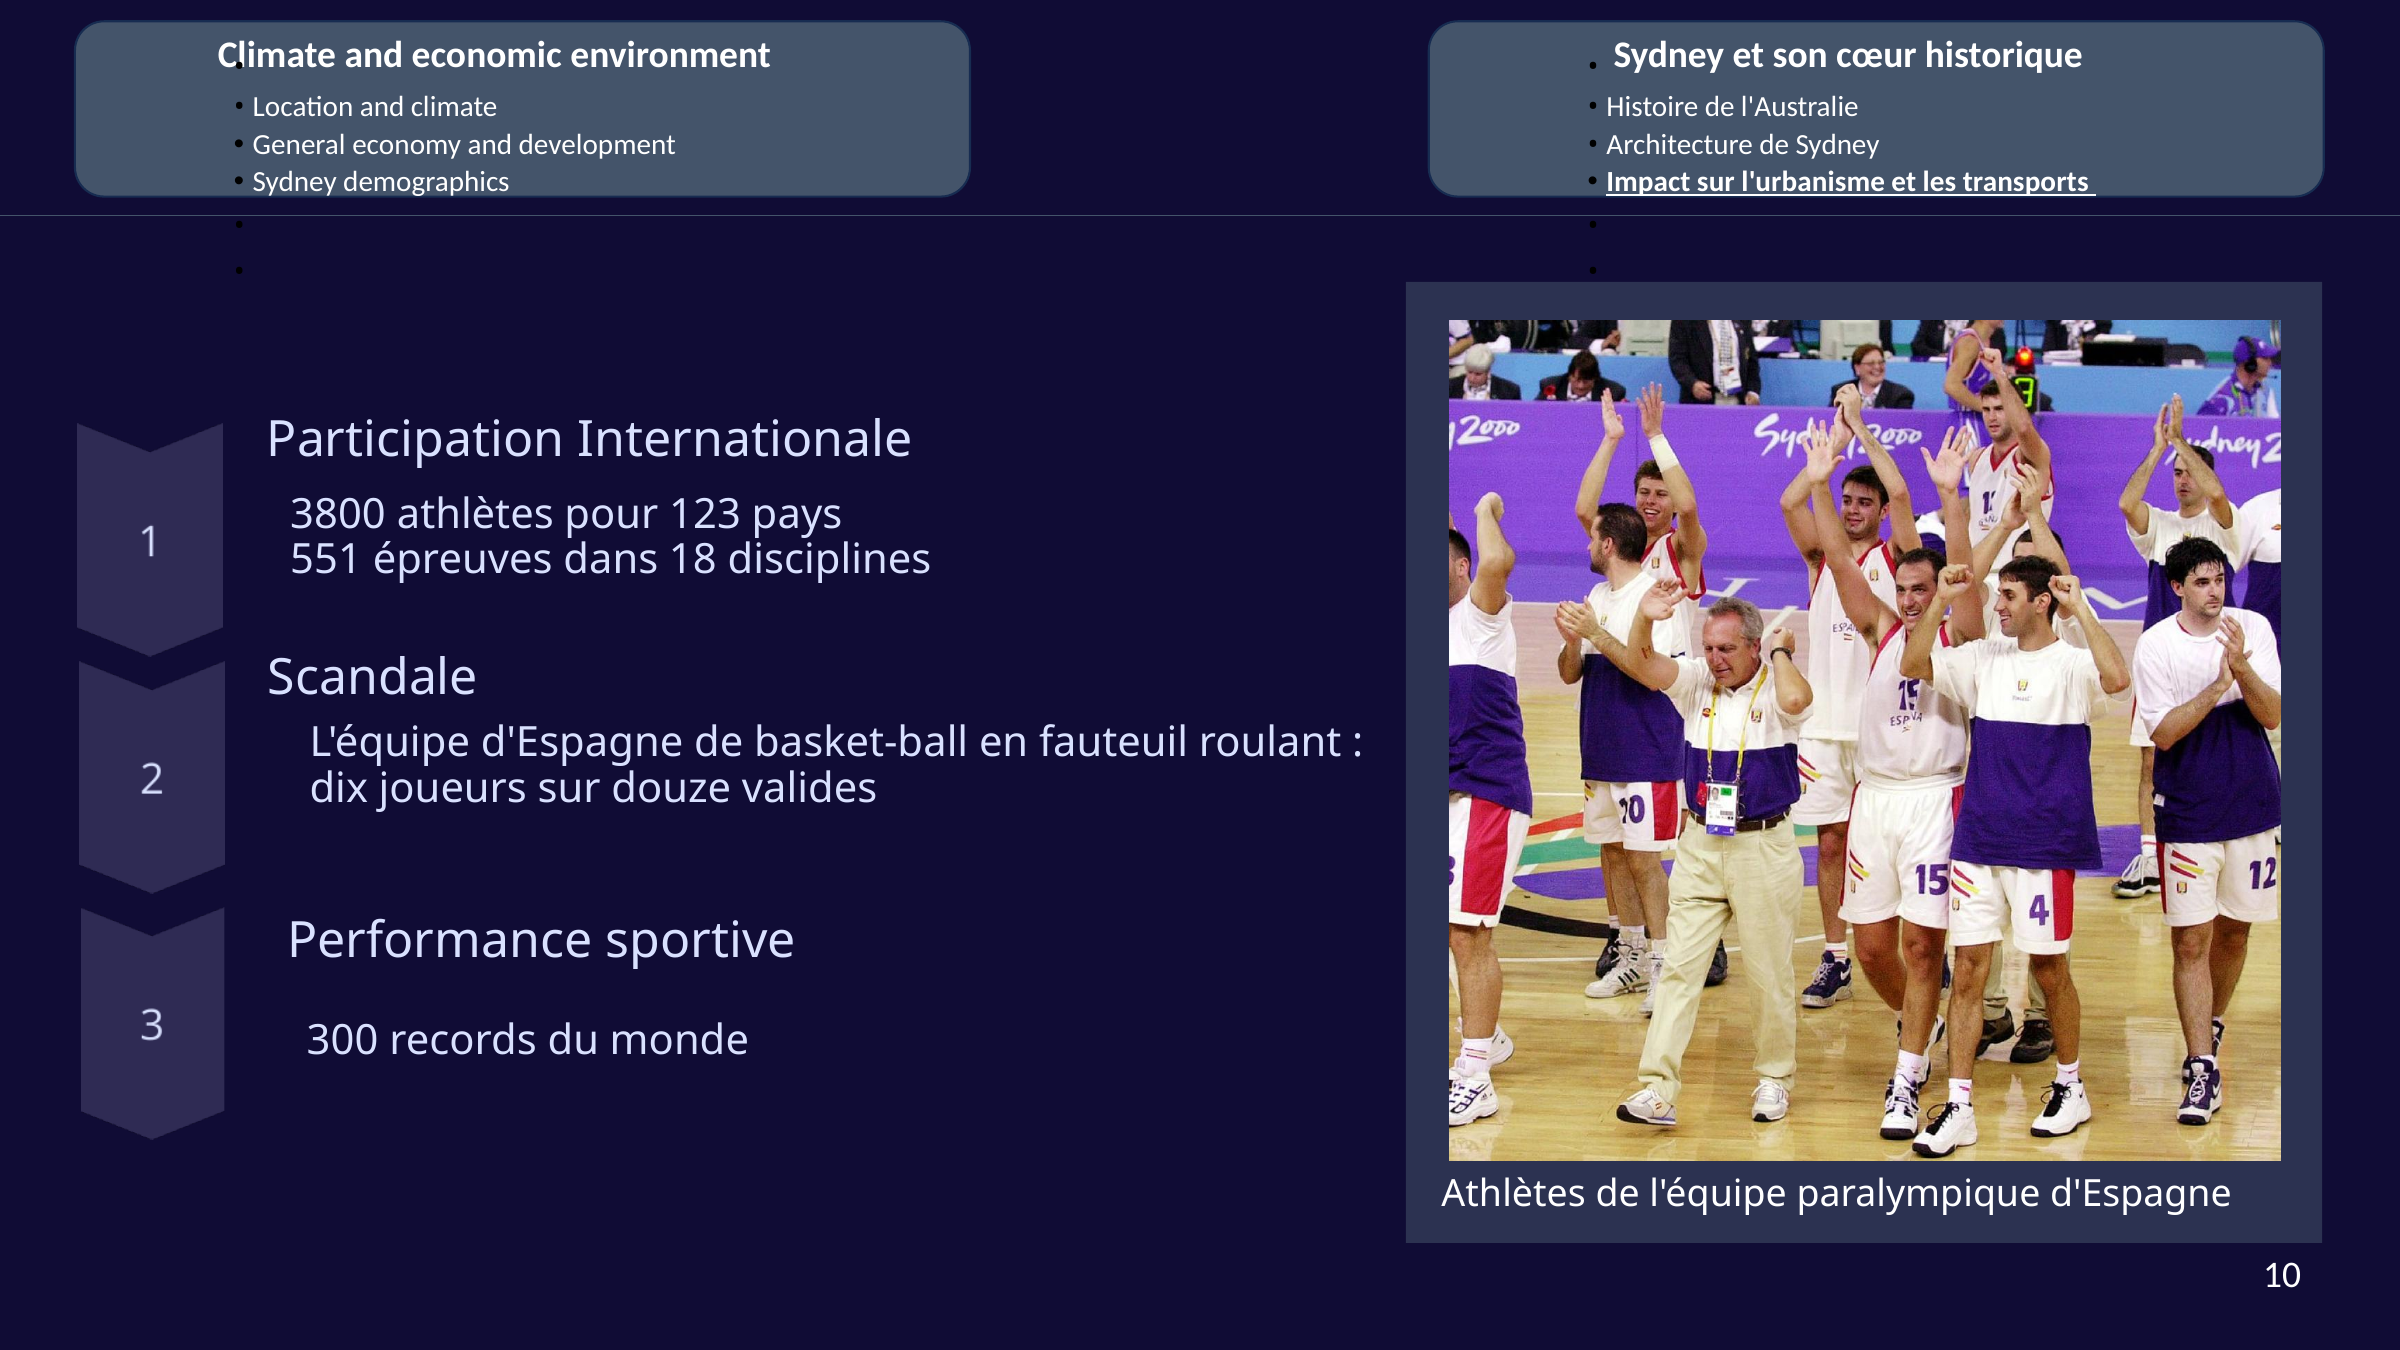

Climate and economic environment
Sydney et son cœur historique
Location and climate
General economy and development
Sydney demographics
Histoire de l'Australie
Architecture de Sydney
Impact sur l'urbanisme et les transports
Participation Internationale
3800 athlètes pour 123 pays
551 épreuves dans 18 disciplines
Scandale
L'équipe d'Espagne de basket-ball en fauteuil roulant :
dix joueurs sur douze valides
Performance sportive
300 records du monde
Athlètes de l'équipe paralympique d'Espagne
10